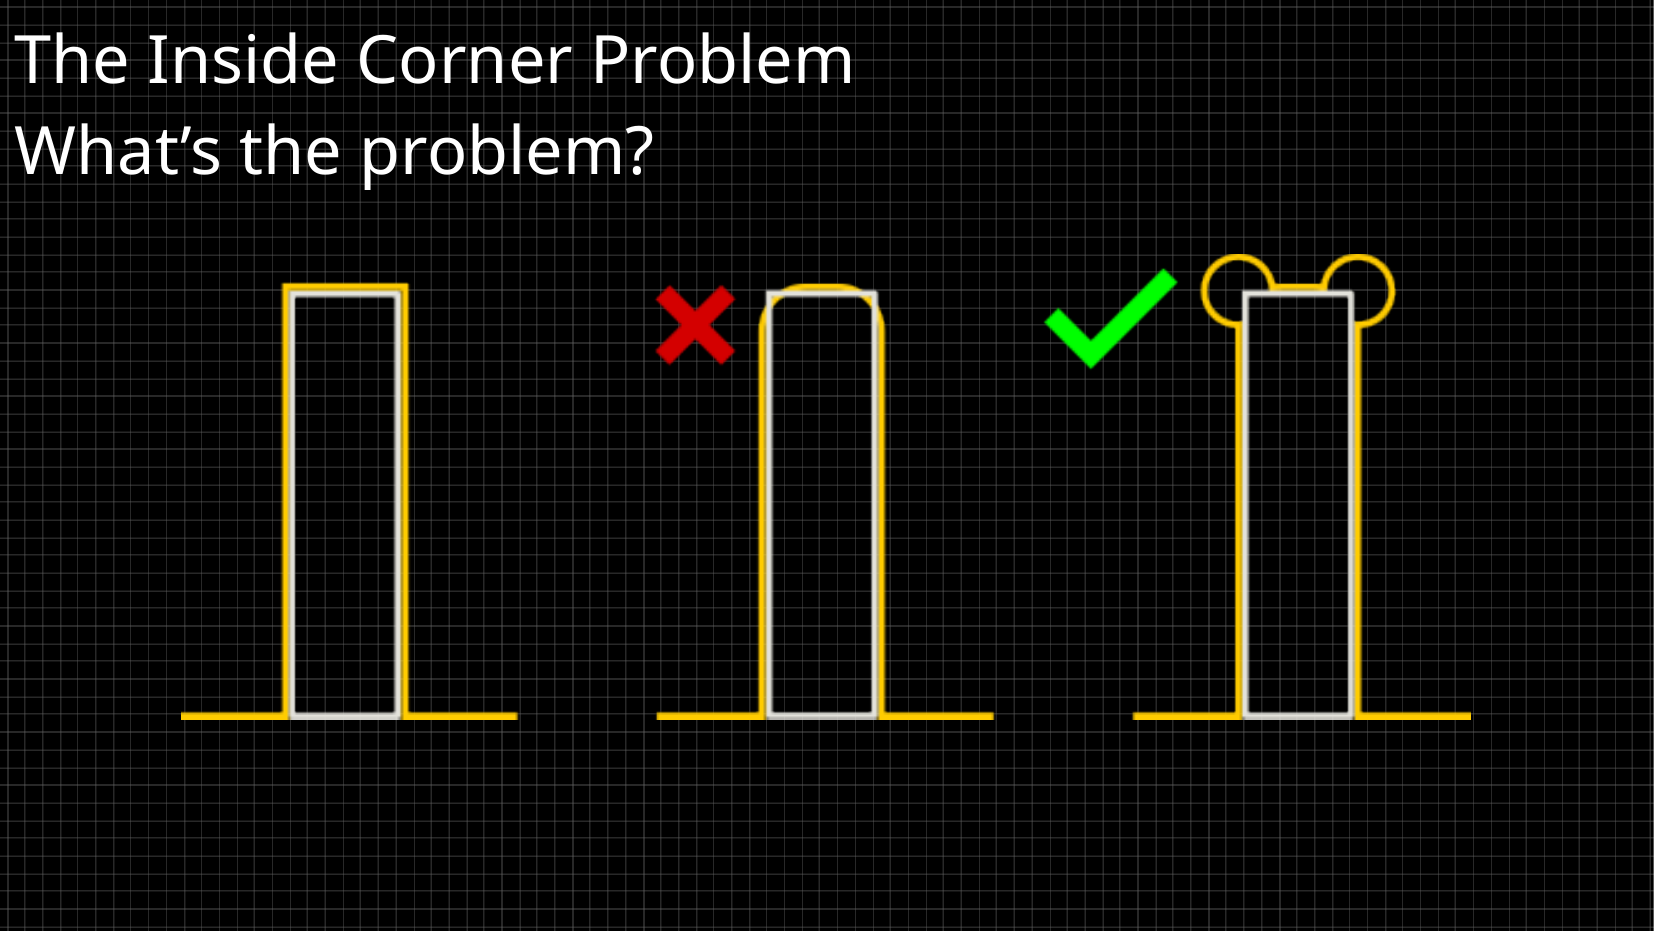

The Inside Corner Problem
What’s the problem?